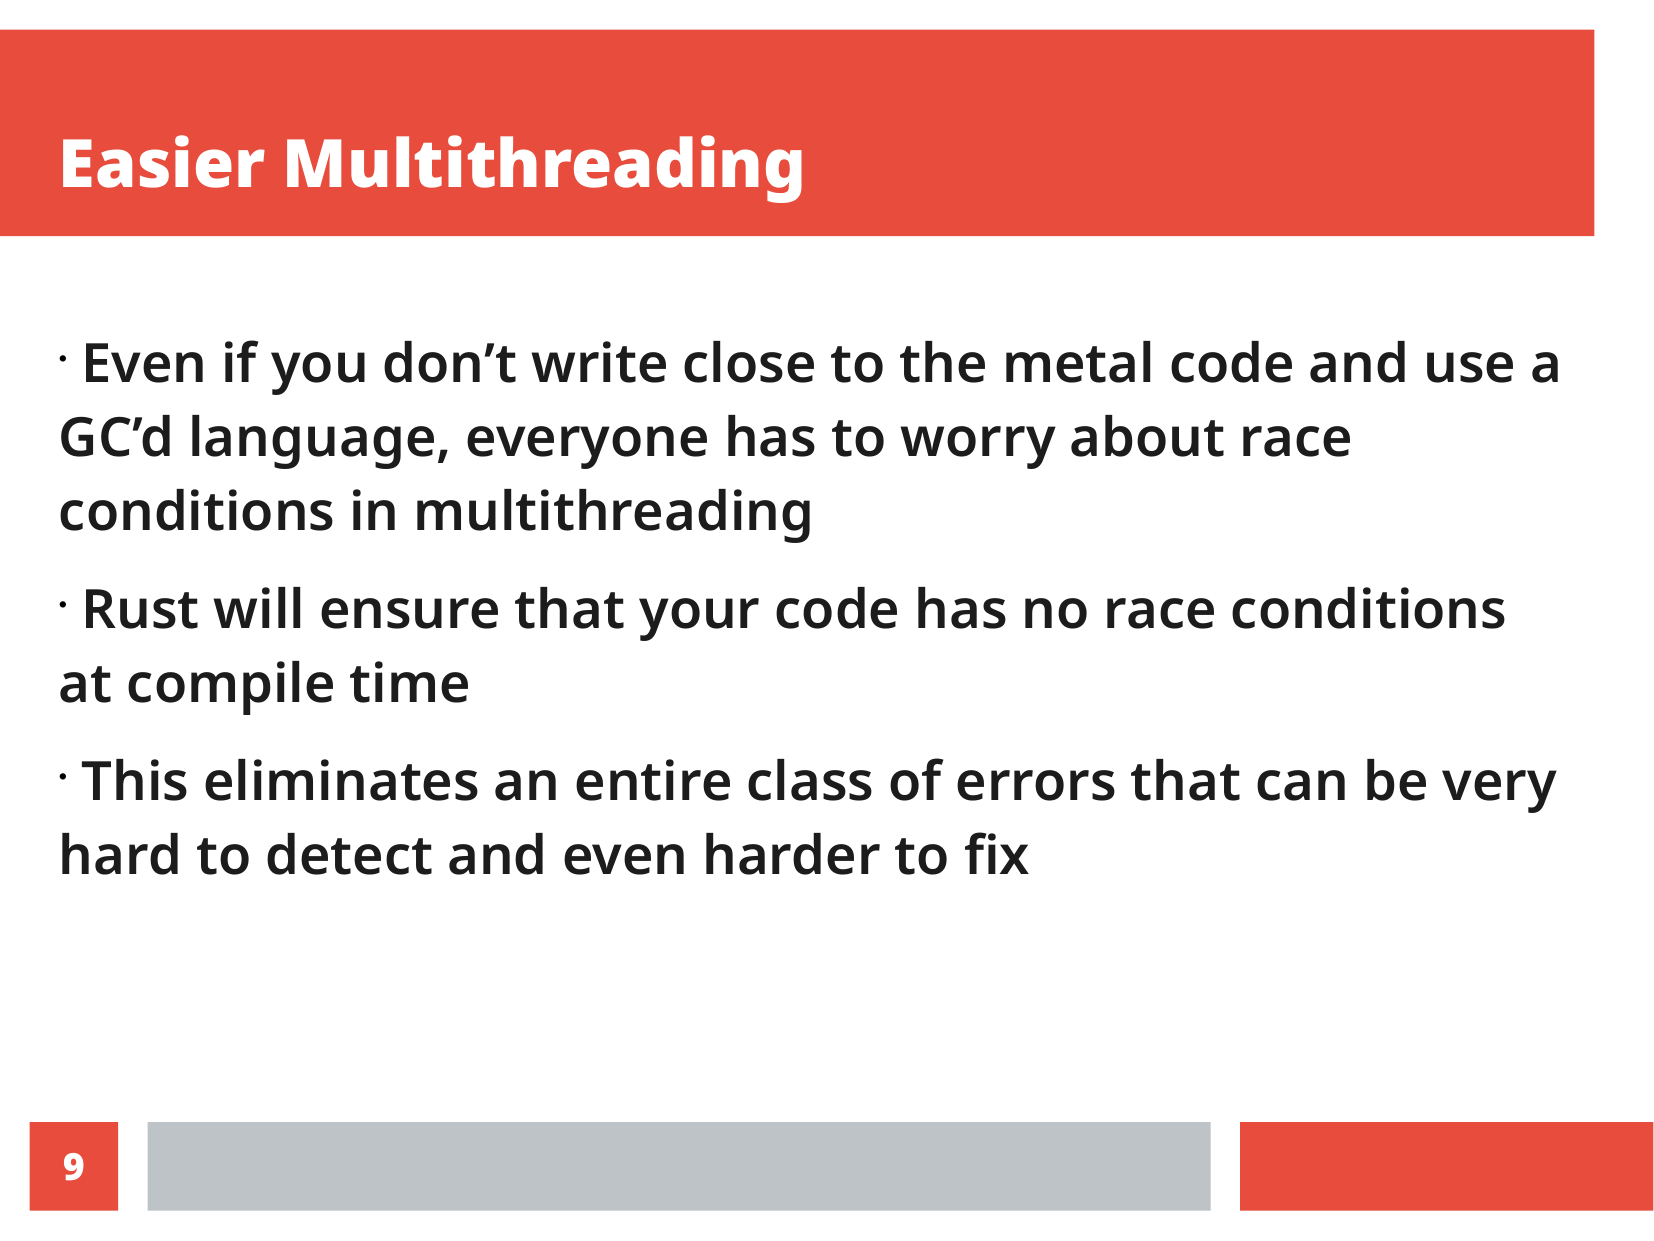

# Easier Multithreading
 Even if you don’t write close to the metal code and use a GC’d language, everyone has to worry about race conditions in multithreading
 Rust will ensure that your code has no race conditions at compile time
 This eliminates an entire class of errors that can be very hard to detect and even harder to fix
9